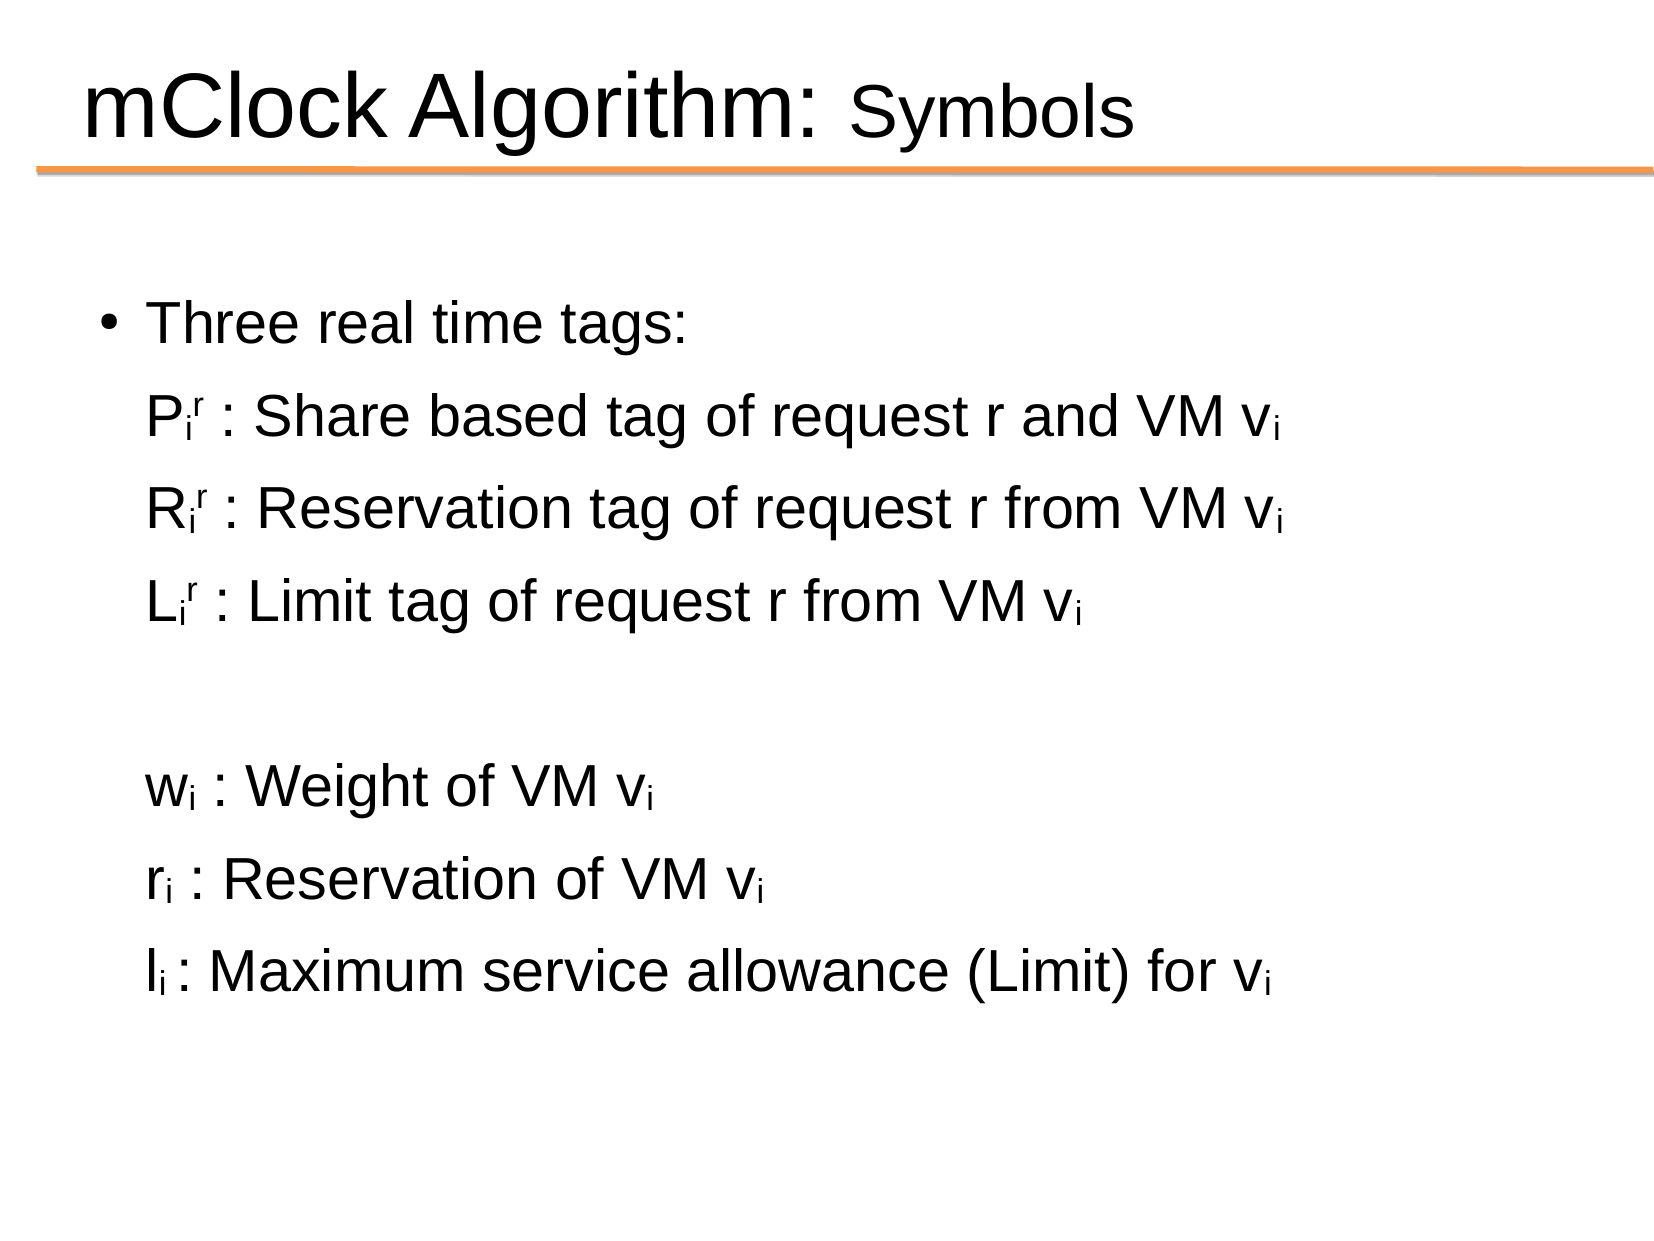

# mClock Algorithm: Symbols
Three real time tags:
Pir : Share based tag of request r and VM vi
Rir : Reservation tag of request r from VM vi
Lir : Limit tag of request r from VM vi
wi : Weight of VM vi
ri : Reservation of VM vi
li : Maximum service allowance (Limit) for vi